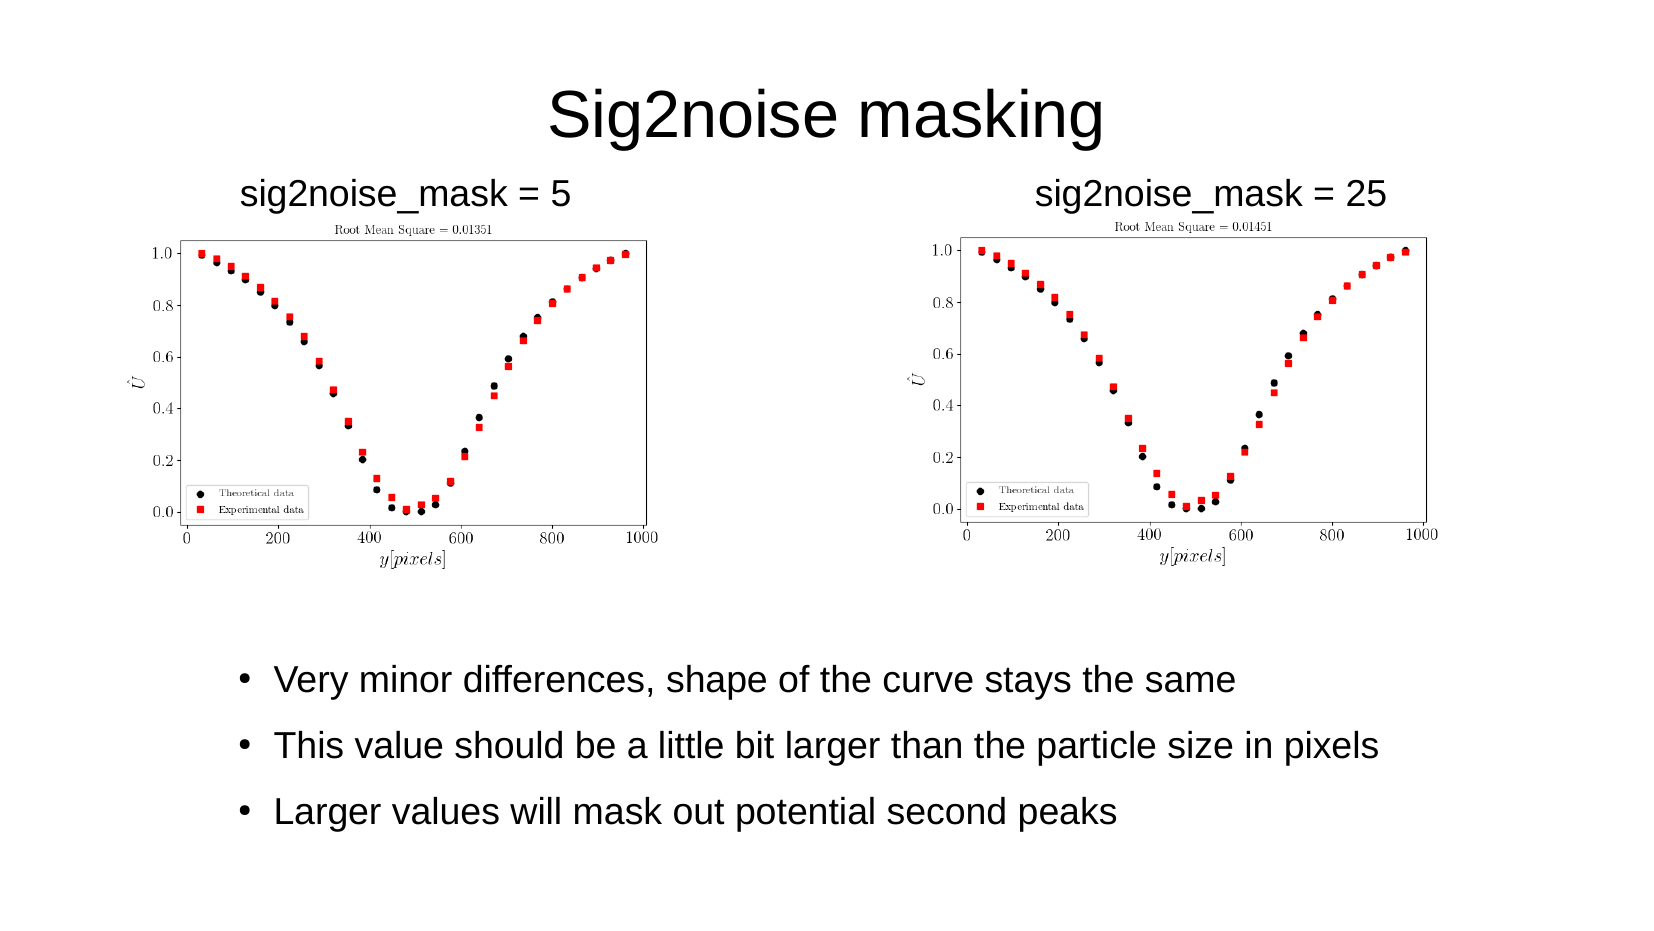

# Sig2noise masking
sig2noise_mask = 5
sig2noise_mask = 25
Very minor differences, shape of the curve stays the same
This value should be a little bit larger than the particle size in pixels
Larger values will mask out potential second peaks